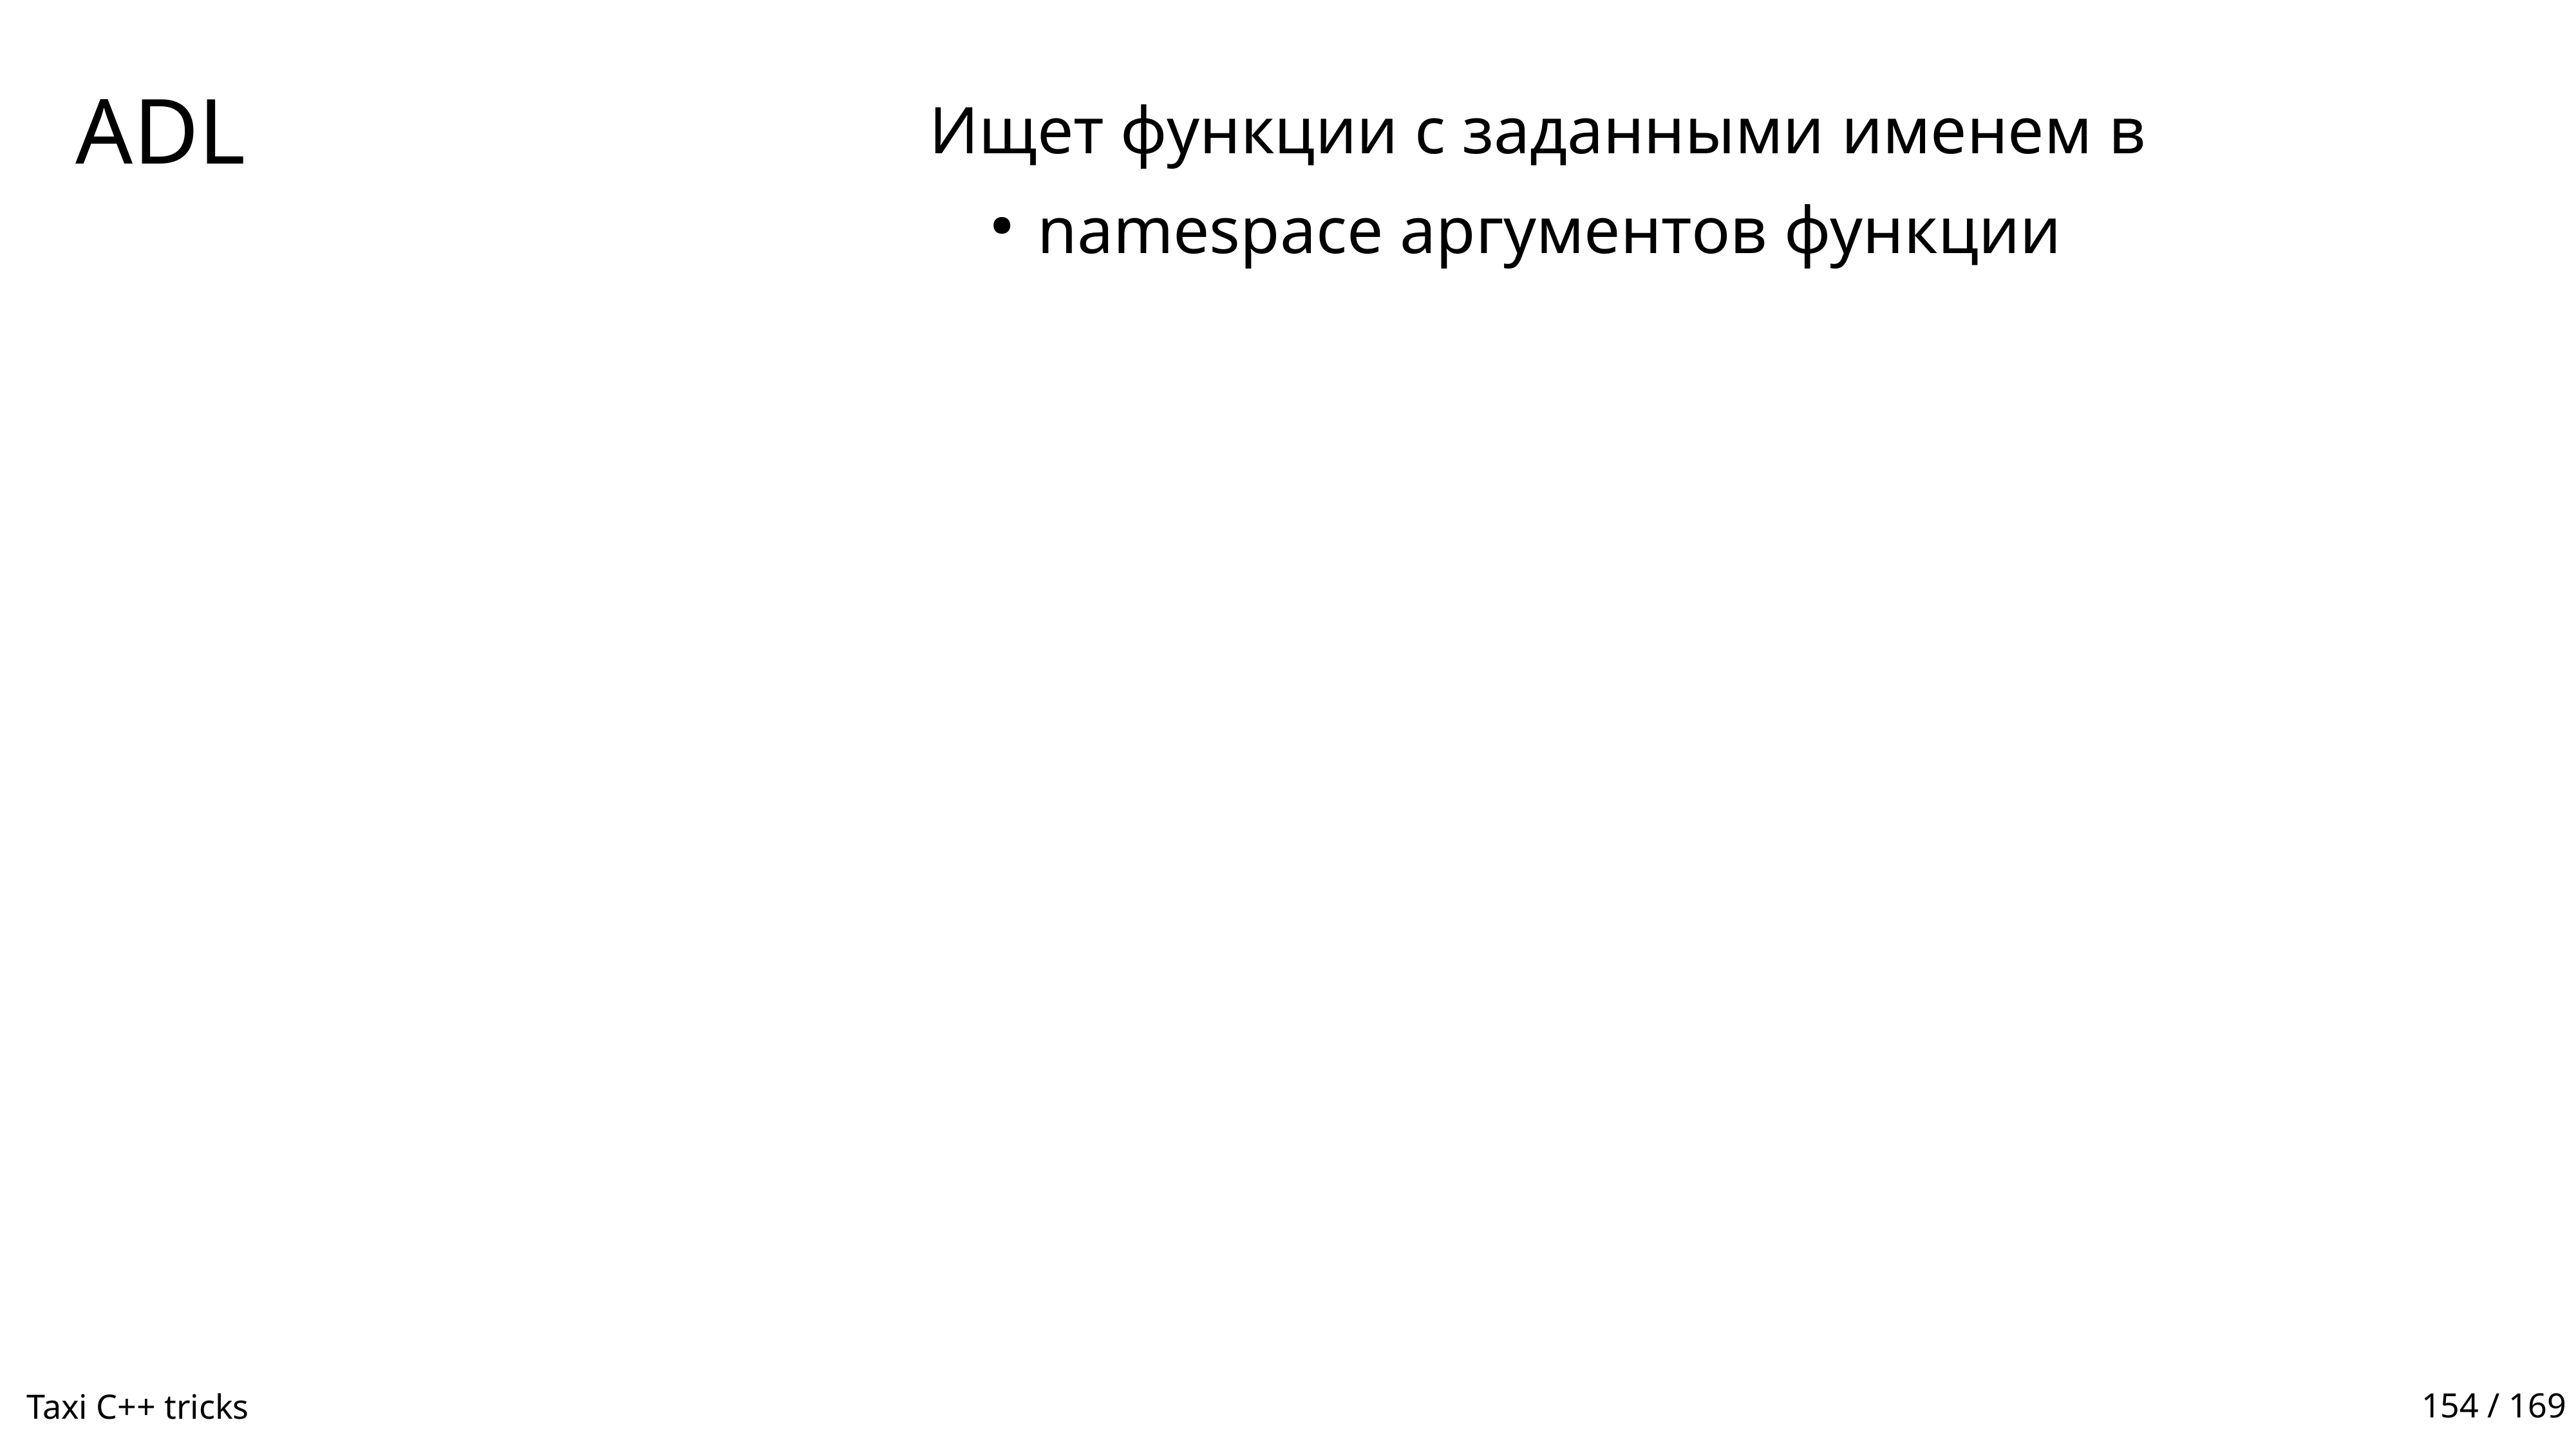

# ADL
Ищет функции с заданными именем в
 namespace аргументов функции
Taxi C++ tricks